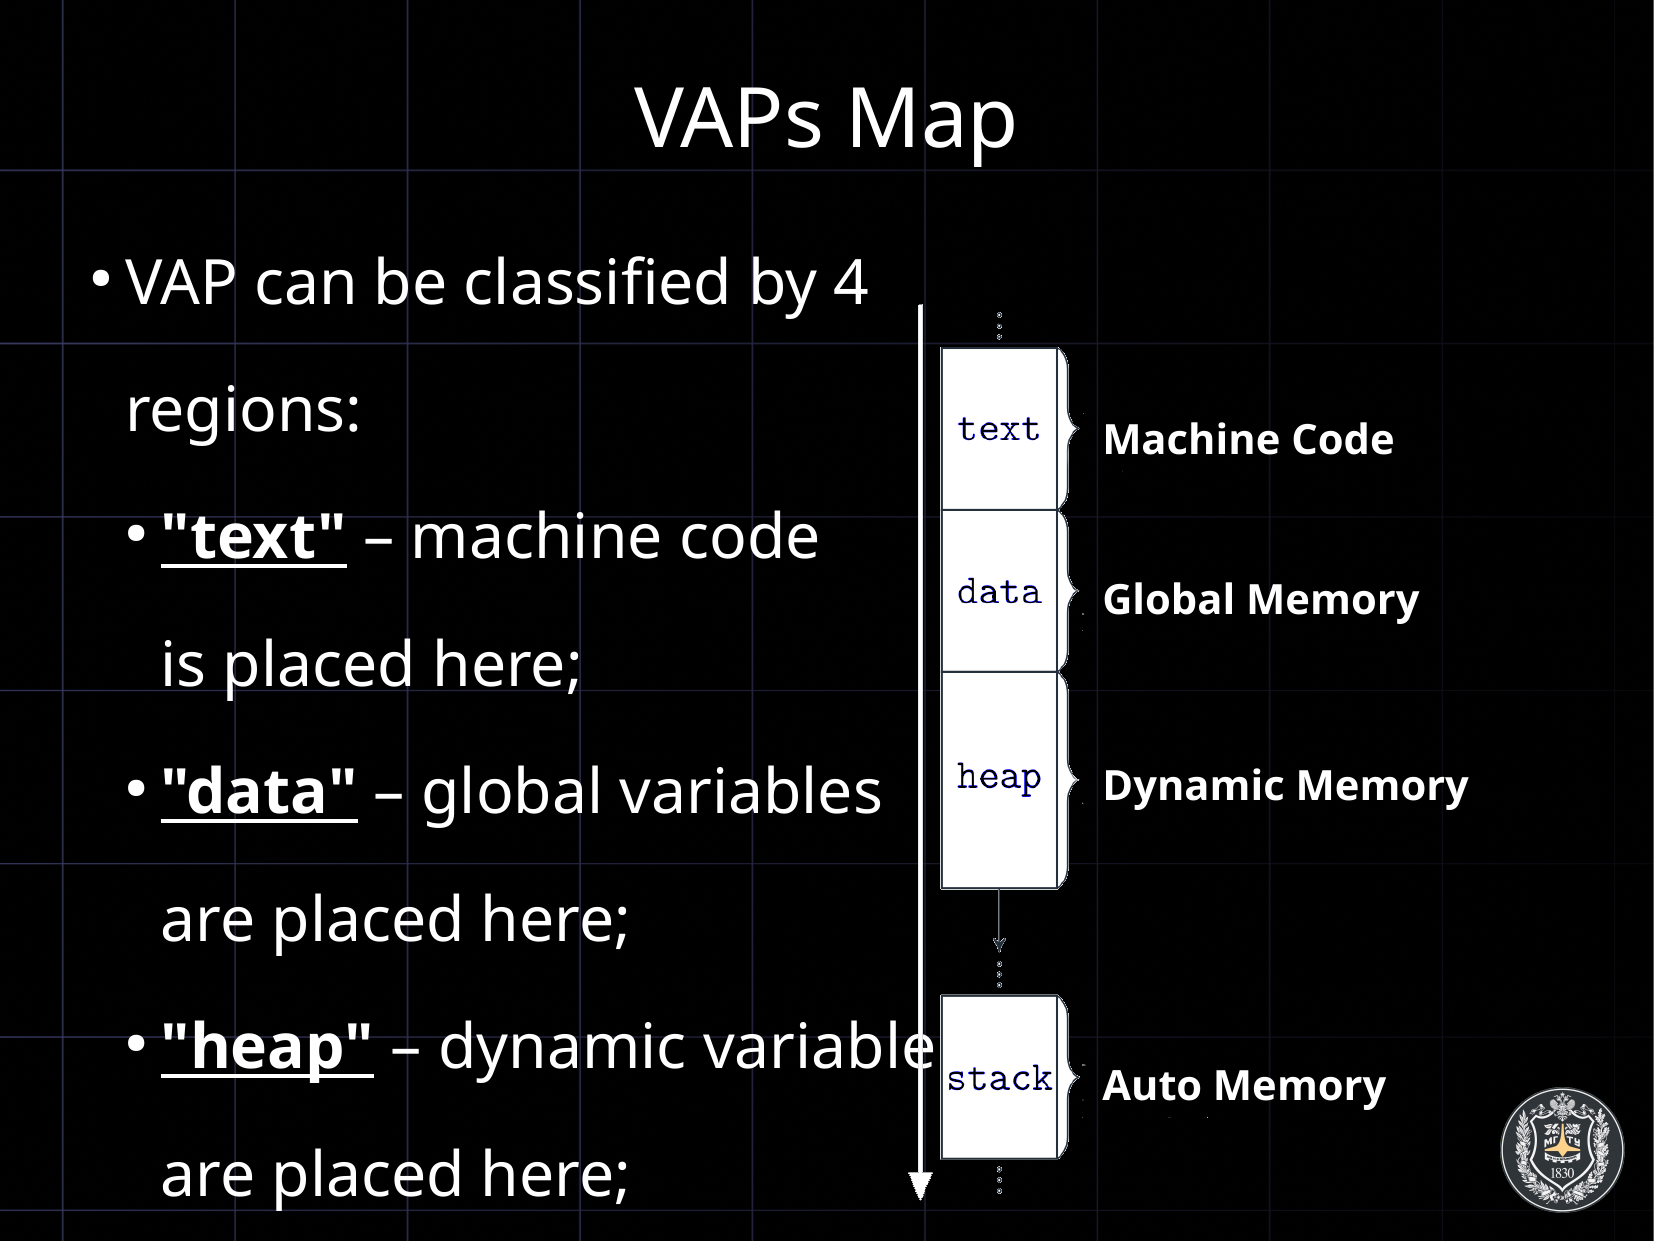

# VAPs Map
VAP can be classified by 4 regions:
"text" – machine code
is placed here;
"data" – global variables
are placed here;
"heap" – dynamic variable
are placed here;
"stack" – local variables
are placed here;
Machine Code
Global Memory
Dynamic Memory
Auto Memory